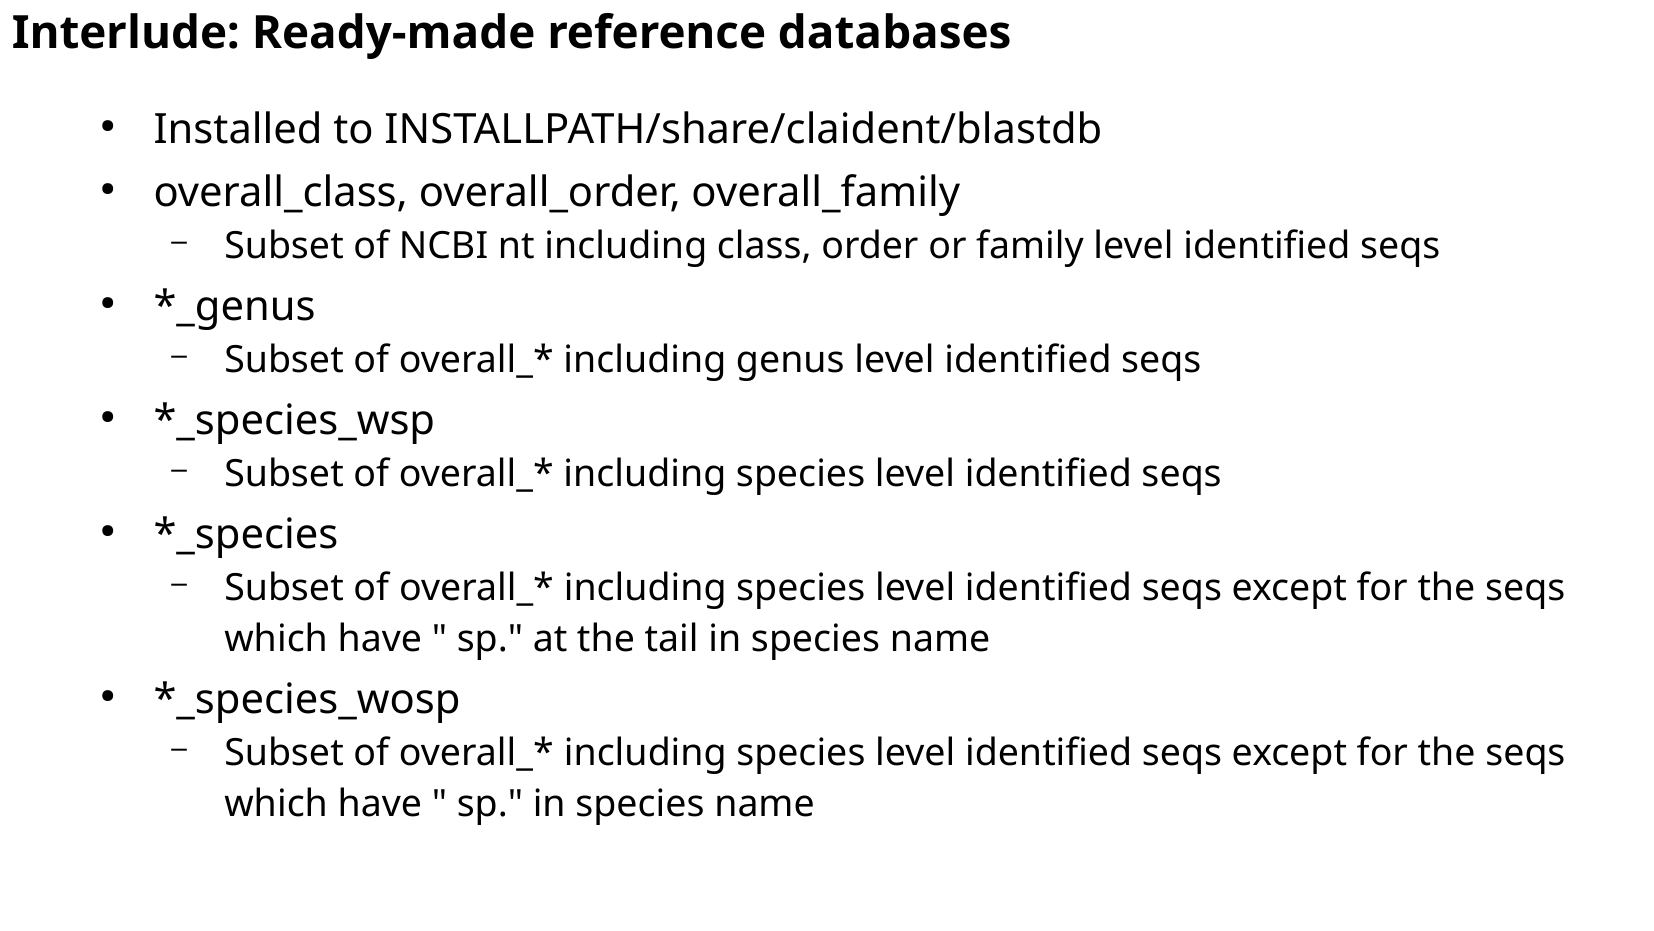

# Interlude: Ready-made reference databases
Installed to INSTALLPATH/share/claident/blastdb
overall_class, overall_order, overall_family
Subset of NCBI nt including class, order or family level identified seqs
*_genus
Subset of overall_* including genus level identified seqs
*_species_wsp
Subset of overall_* including species level identified seqs
*_species
Subset of overall_* including species level identified seqs except for the seqs which have " sp." at the tail in species name
*_species_wosp
Subset of overall_* including species level identified seqs except for the seqs which have " sp." in species name